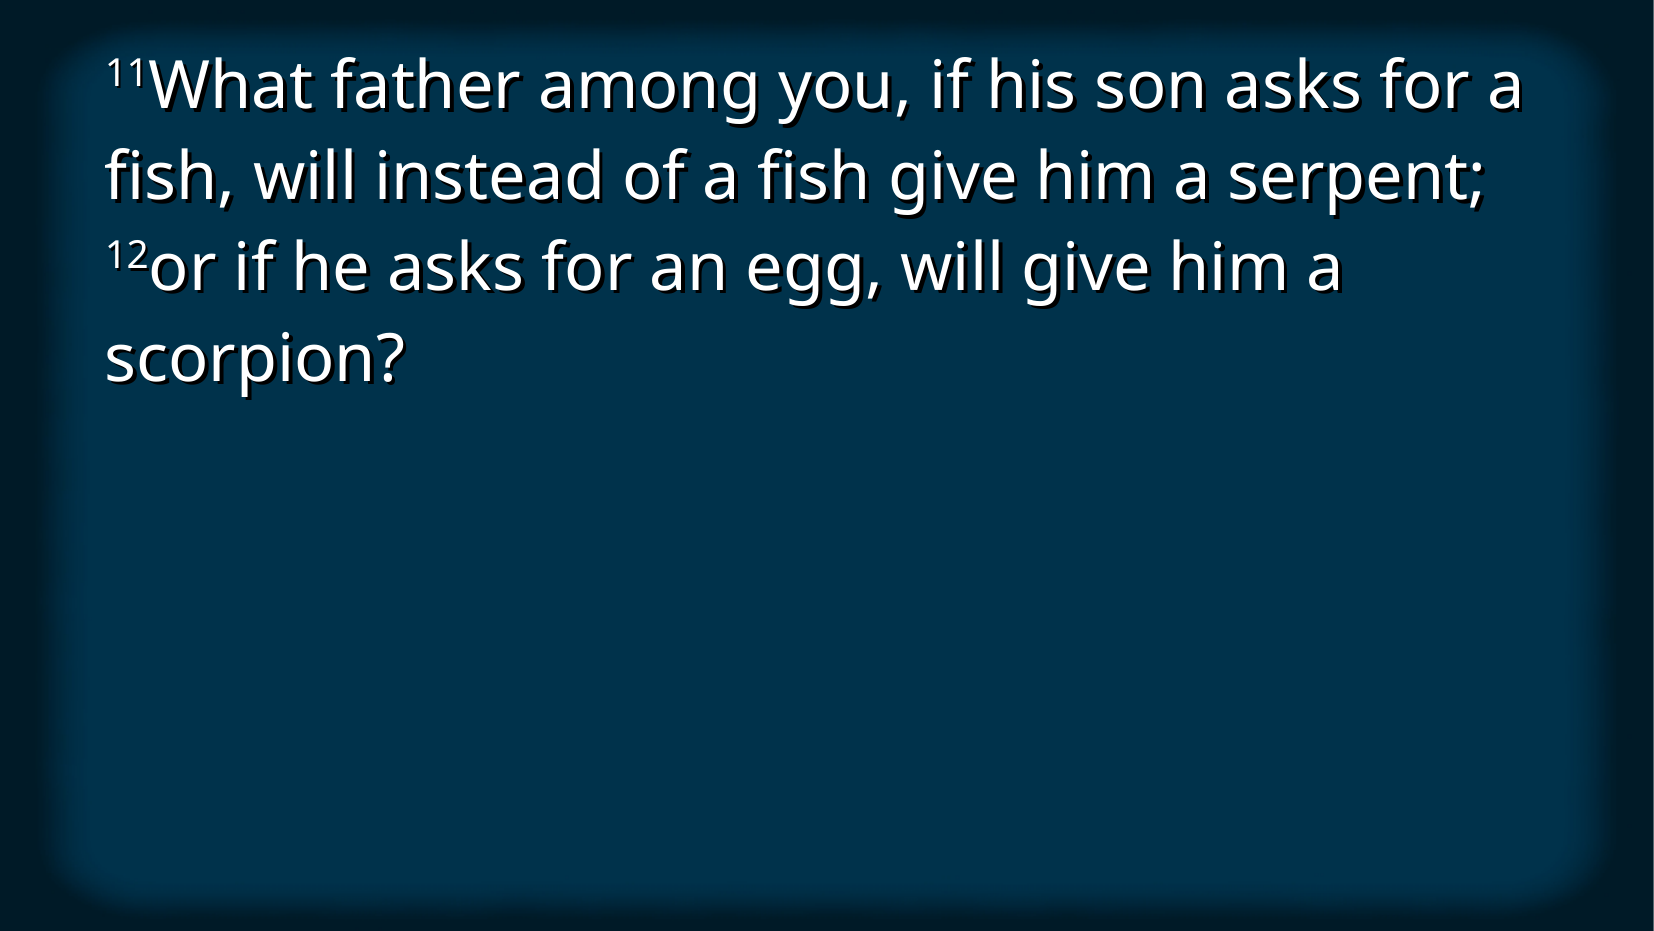

11What father among you, if his son asks for a fish, will instead of a fish give him a serpent; 12or if he asks for an egg, will give him a scorpion?